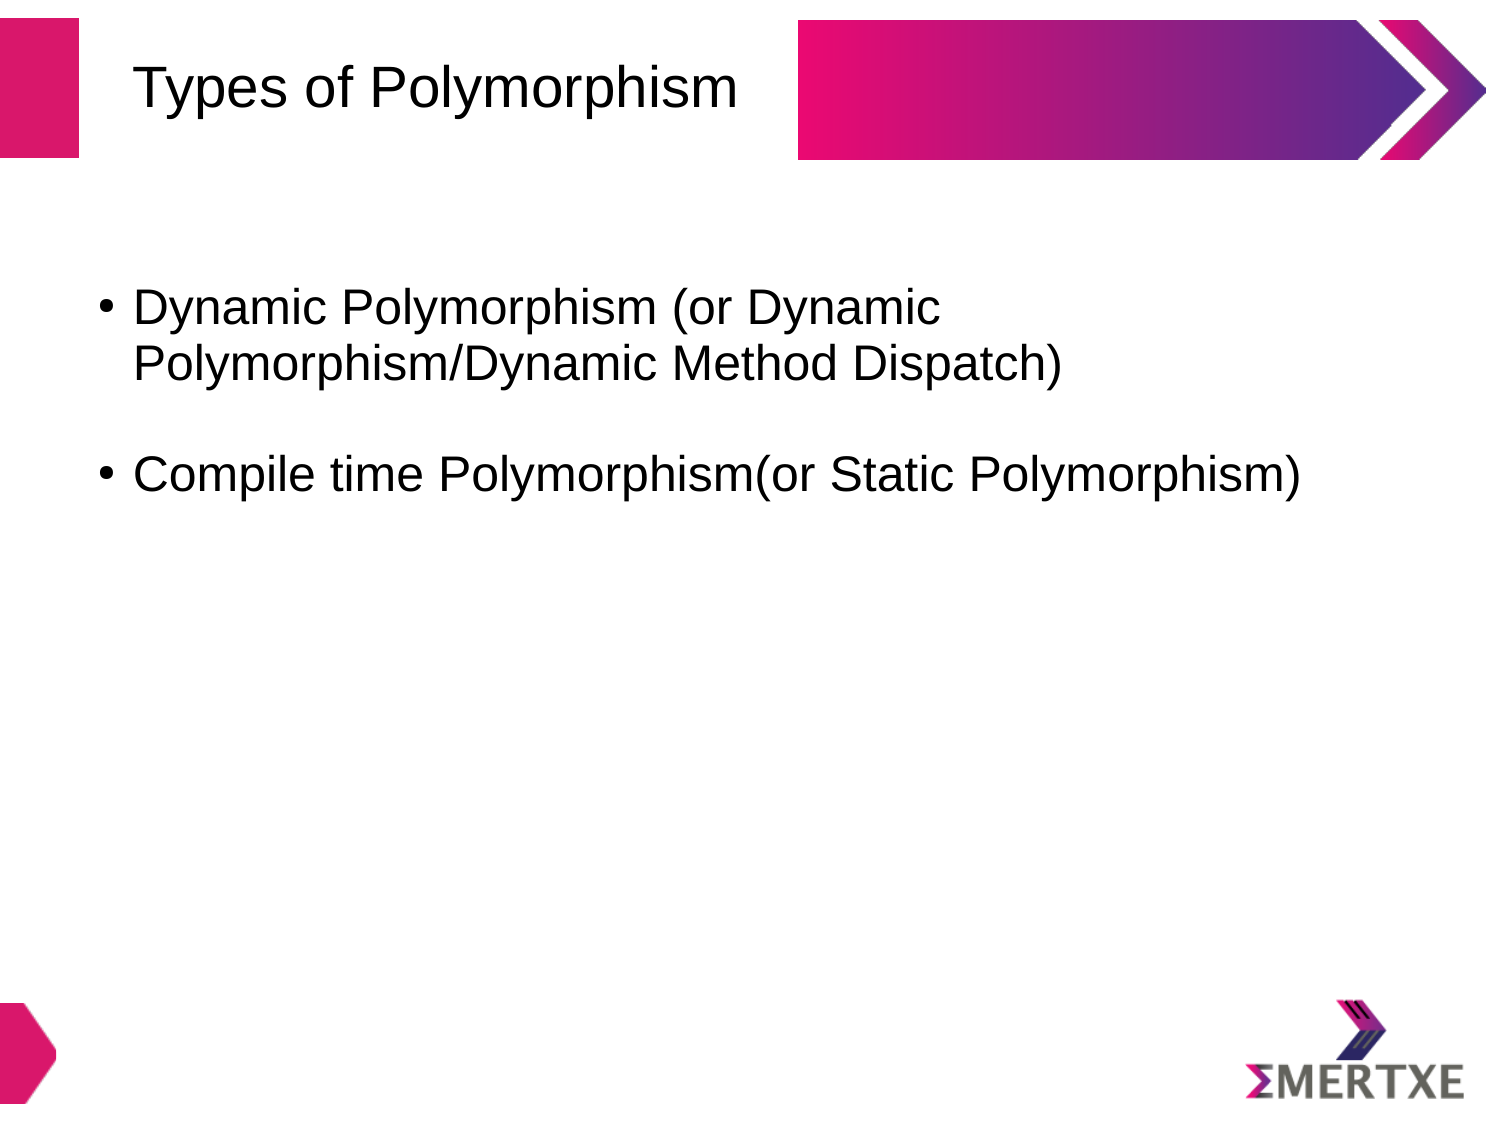

Types of Polymorphism
Dynamic Polymorphism (or Dynamic Polymorphism/Dynamic Method Dispatch)
Compile time Polymorphism(or Static Polymorphism)